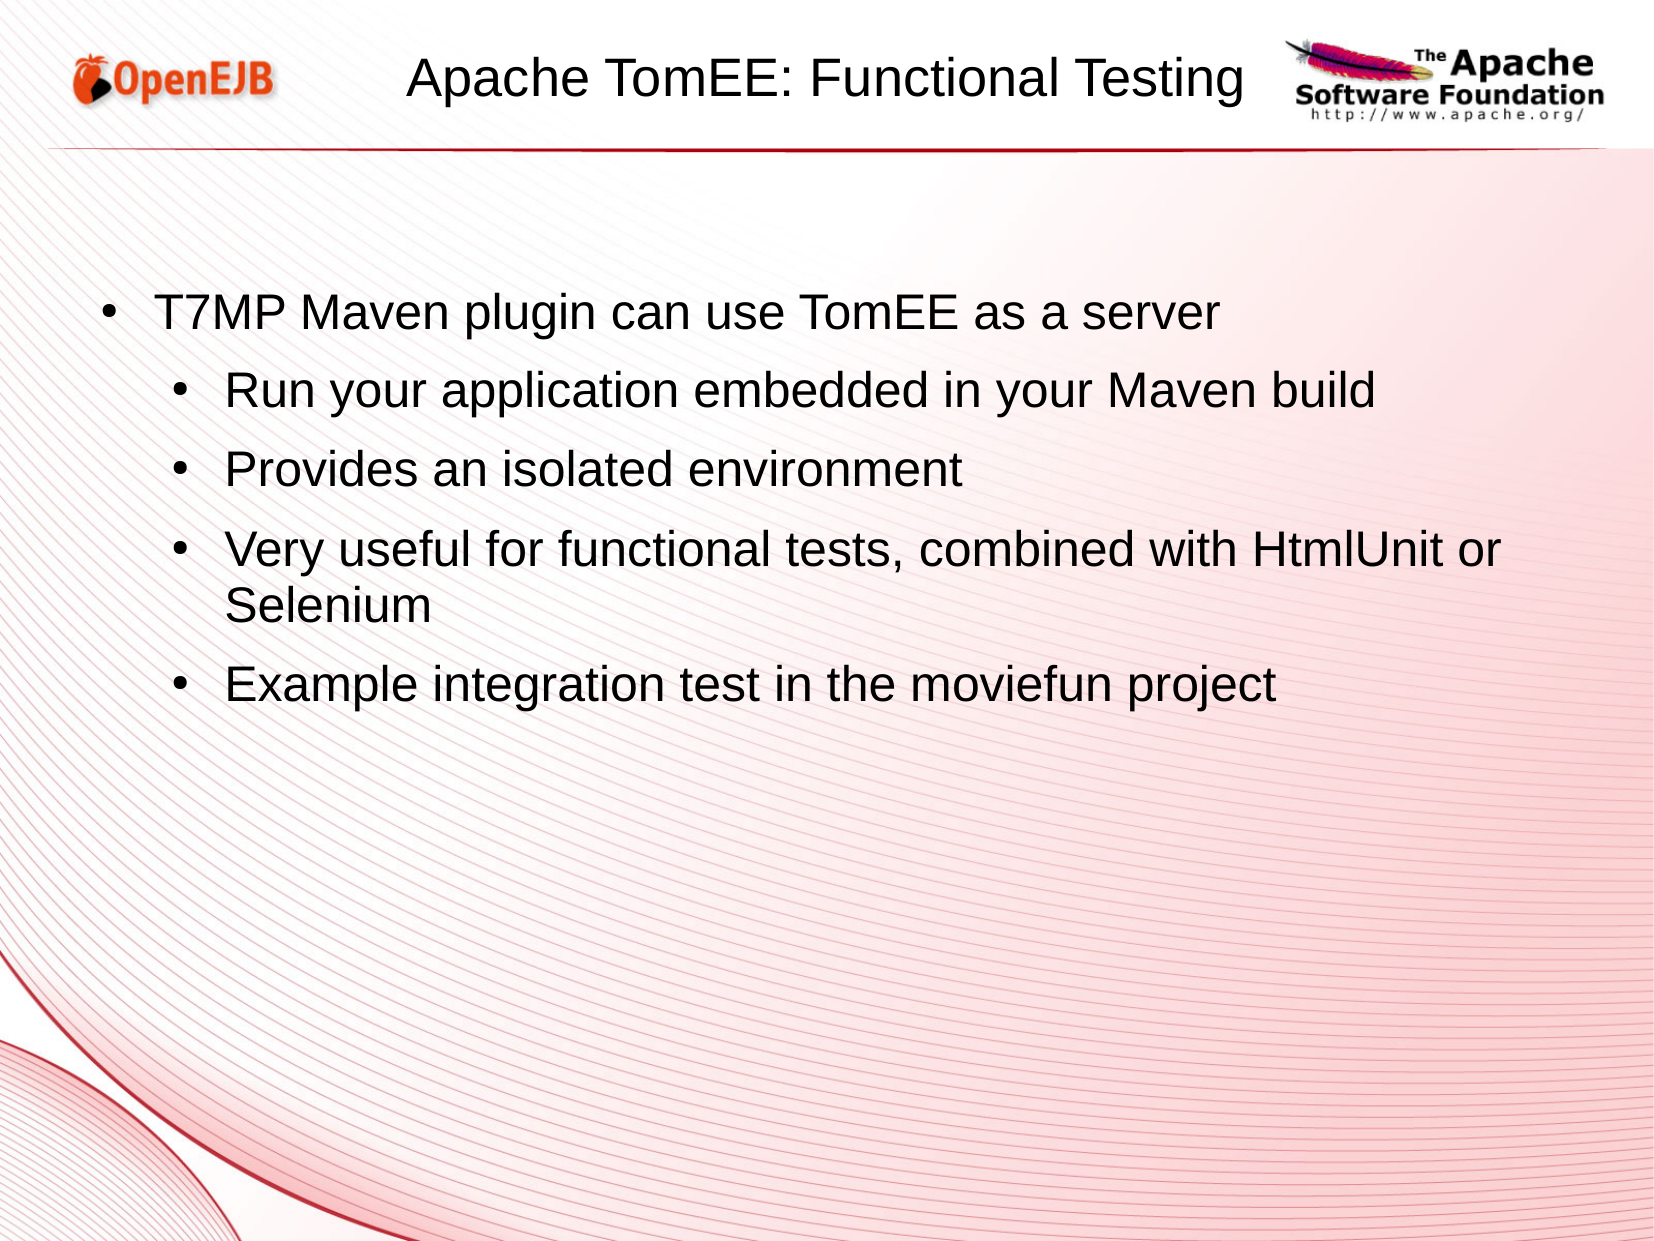

# Apache TomEE: Functional Testing
T7MP Maven plugin can use TomEE as a server
Run your application embedded in your Maven build
Provides an isolated environment
Very useful for functional tests, combined with HtmlUnit or Selenium
Example integration test in the moviefun project